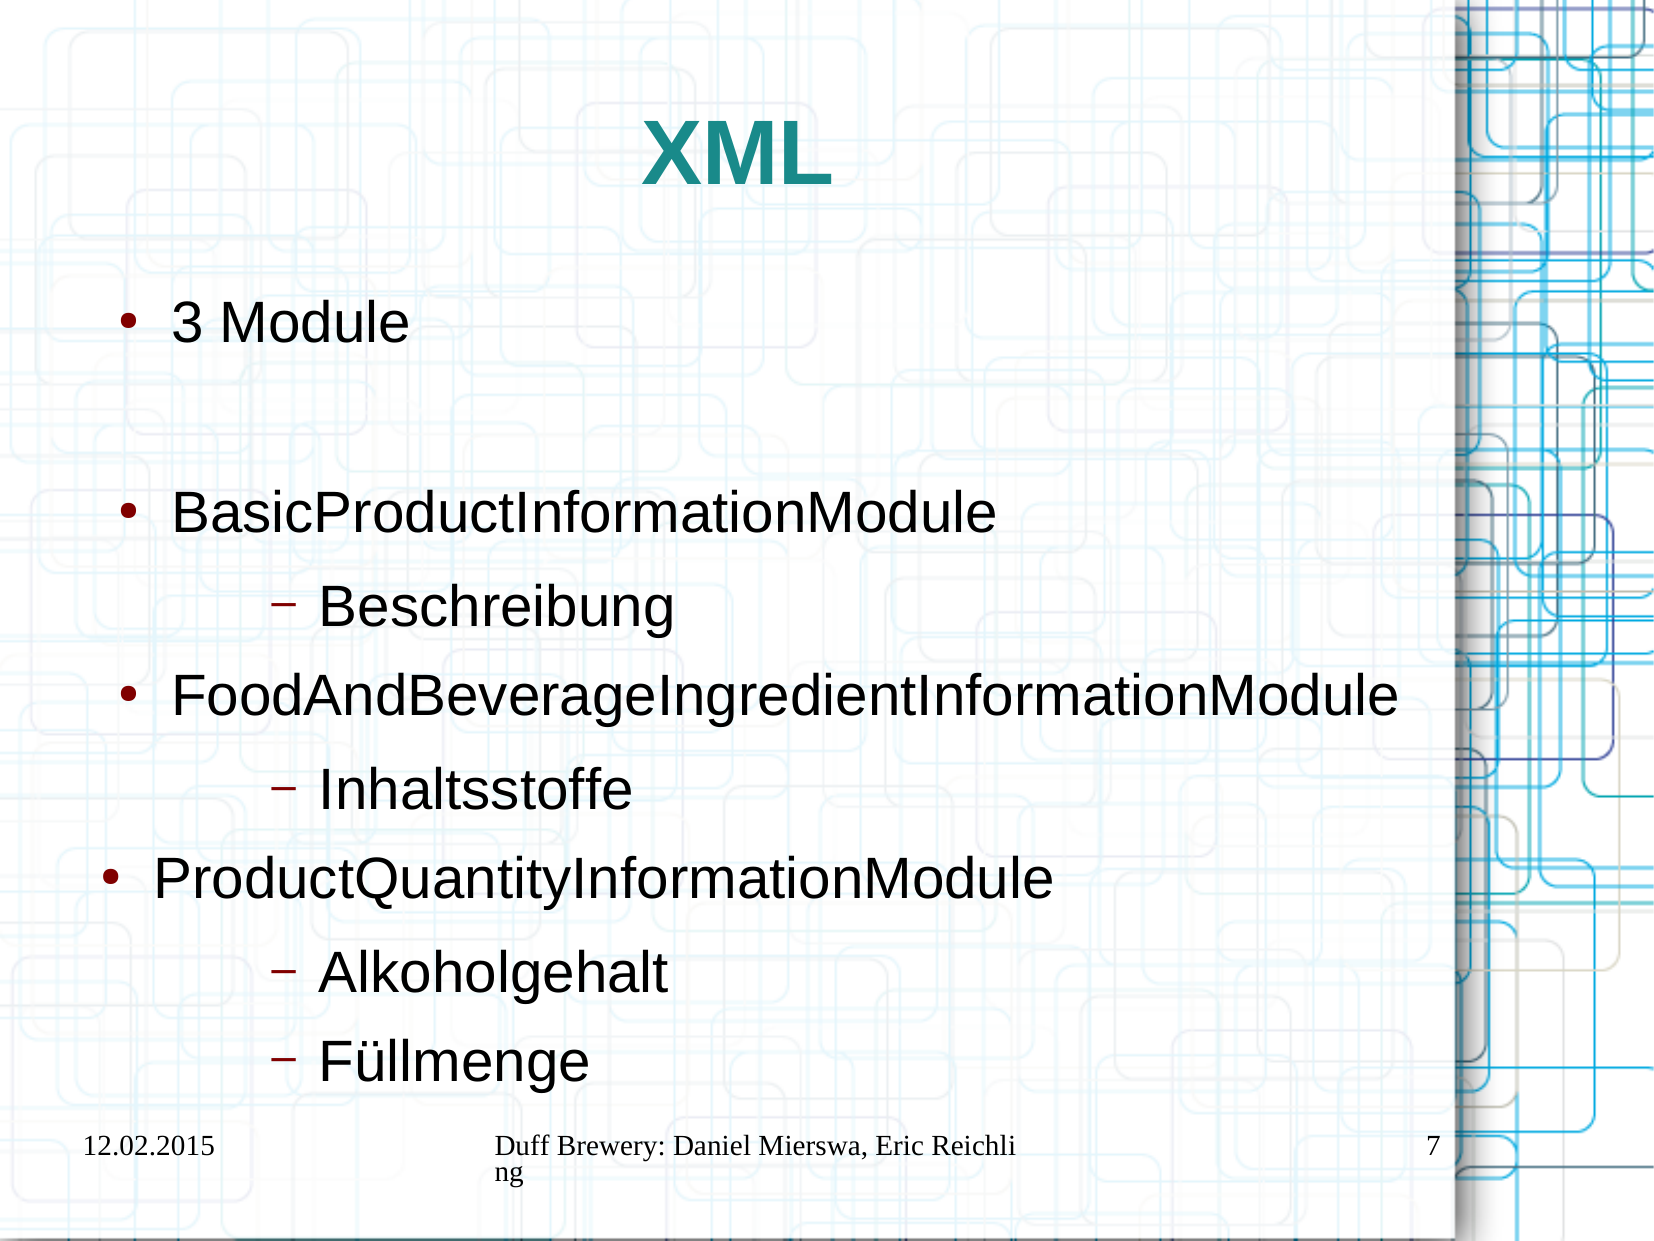

# XML
3 Module
BasicProductInformationModule
Beschreibung
FoodAndBeverageIngredientInformationModule
Inhaltsstoffe
ProductQuantityInformationModule
Alkoholgehalt
Füllmenge
12.02.2015
Duff Brewery: Daniel Mierswa, Eric Reichling
7